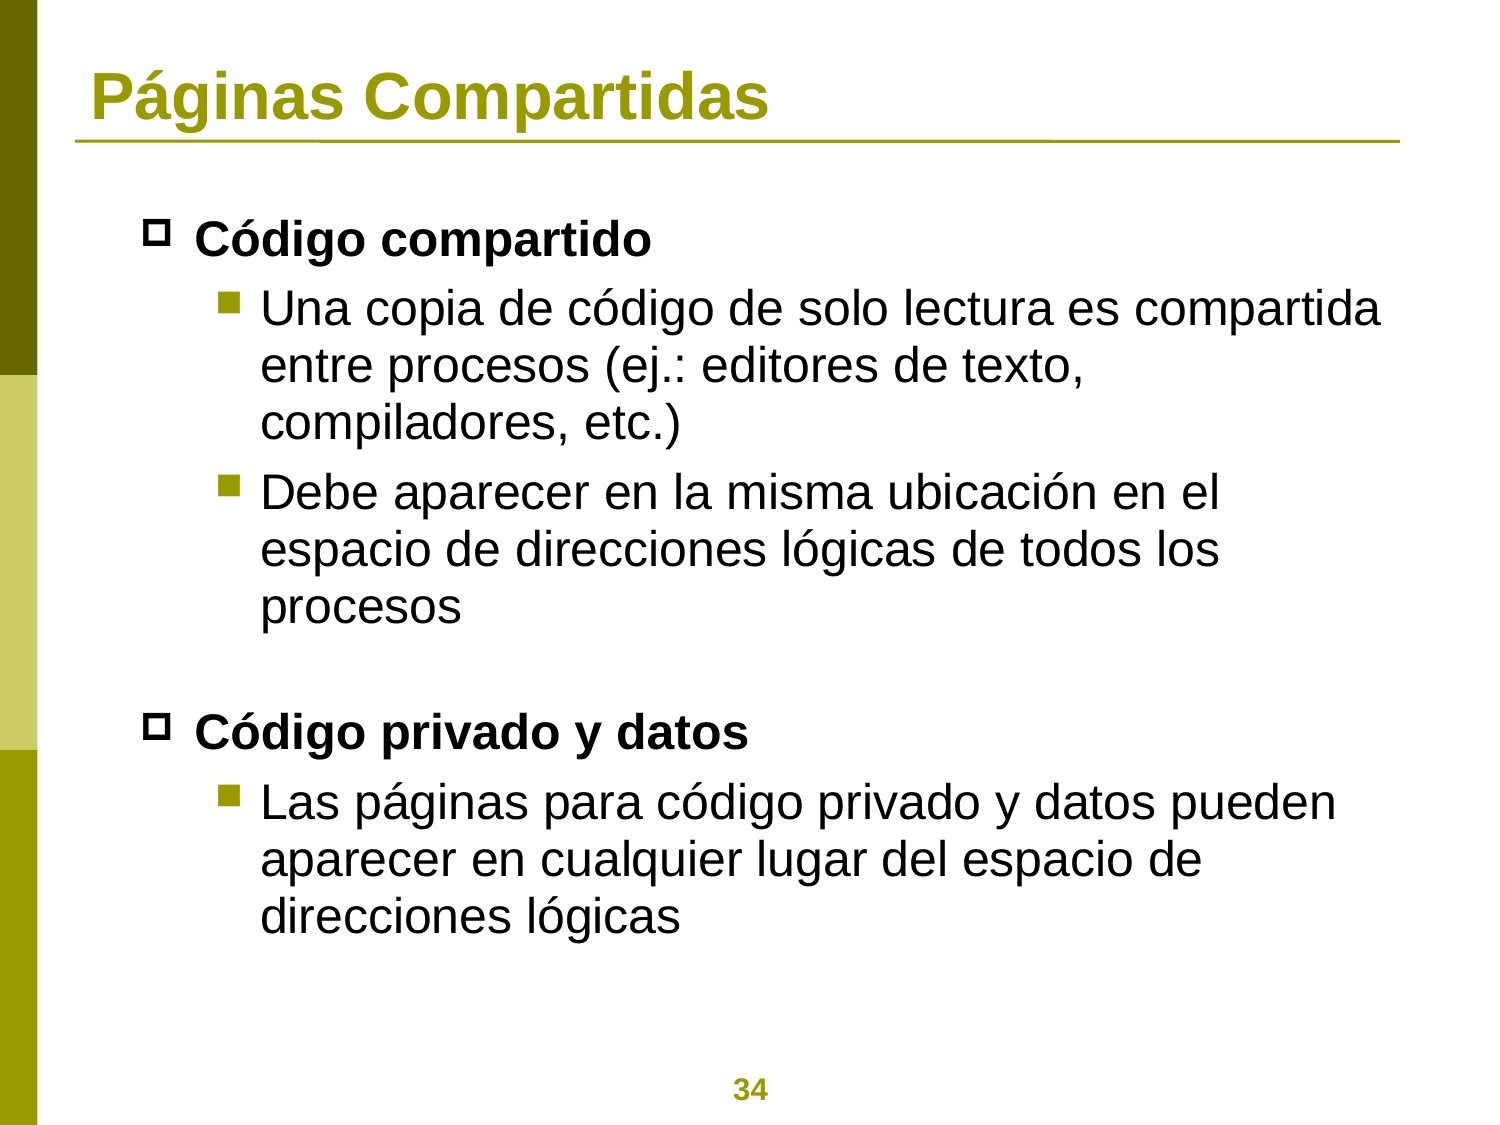

Páginas Compartidas
Código compartido
Una copia de código de solo lectura es compartida entre procesos (ej.: editores de texto, compiladores, etc.)
Debe aparecer en la misma ubicación en el espacio de direcciones lógicas de todos los procesos
Código privado y datos
Las páginas para código privado y datos pueden aparecer en cualquier lugar del espacio de direcciones lógicas